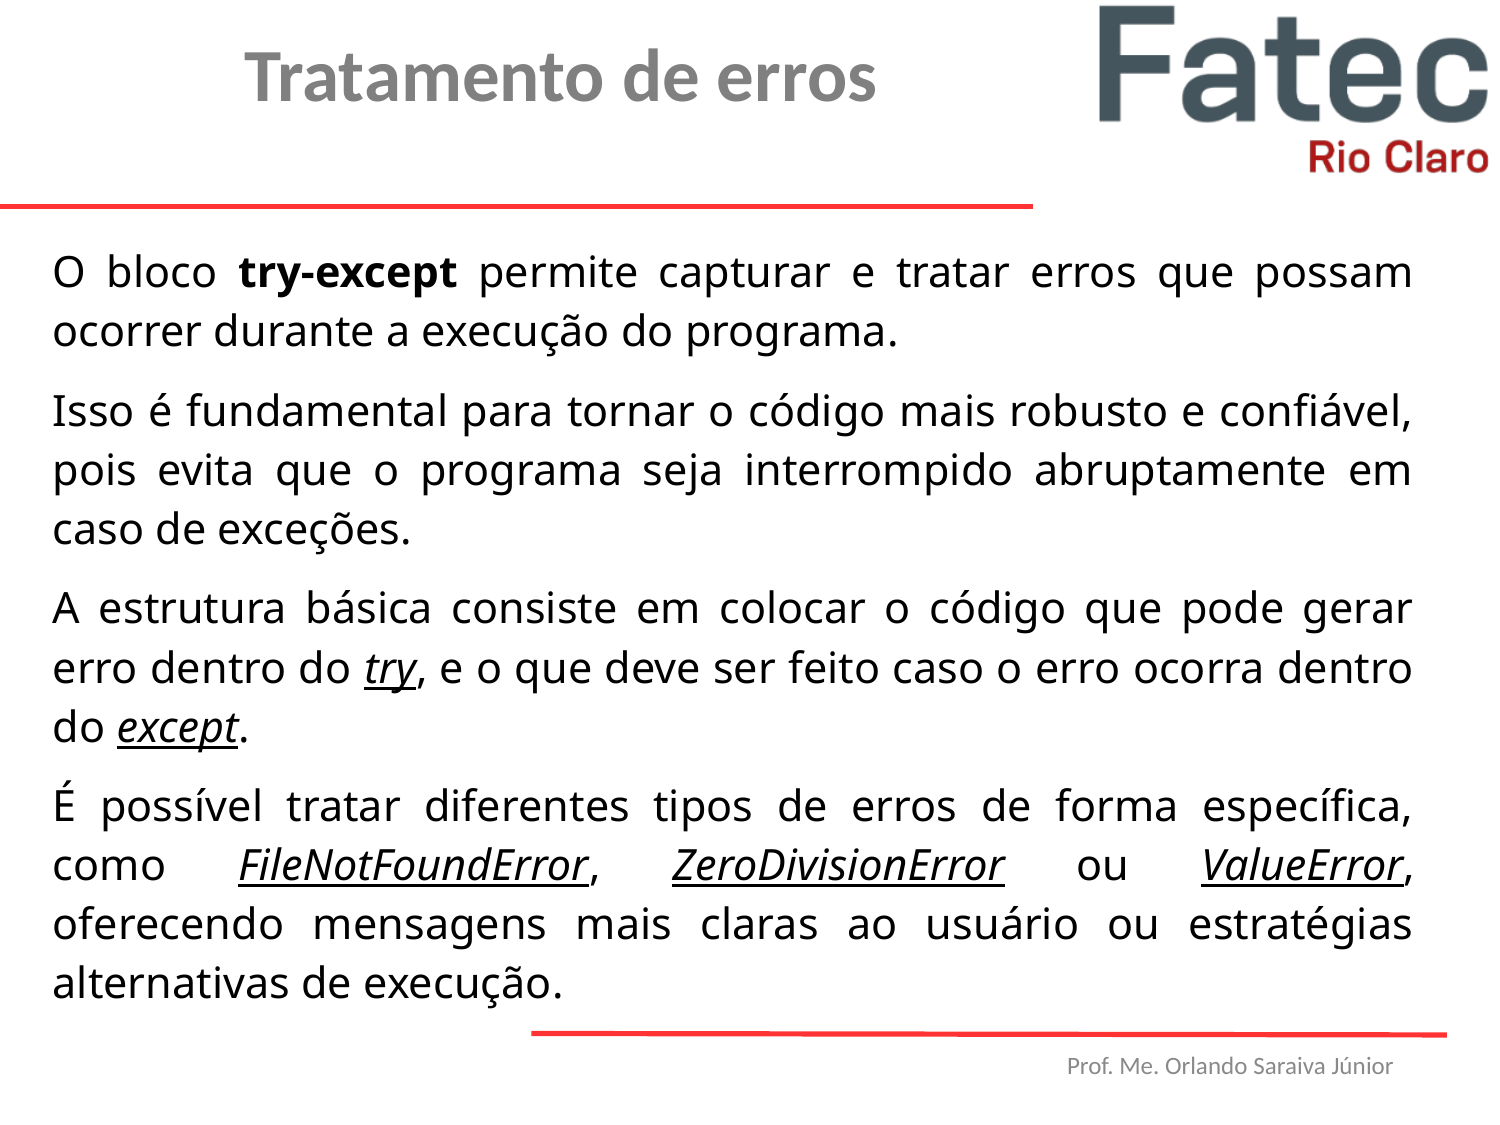

Tratamento de erros
# O bloco try-except permite capturar e tratar erros que possam ocorrer durante a execução do programa.
Isso é fundamental para tornar o código mais robusto e confiável, pois evita que o programa seja interrompido abruptamente em caso de exceções.
A estrutura básica consiste em colocar o código que pode gerar erro dentro do try, e o que deve ser feito caso o erro ocorra dentro do except.
É possível tratar diferentes tipos de erros de forma específica, como FileNotFoundError, ZeroDivisionError ou ValueError, oferecendo mensagens mais claras ao usuário ou estratégias alternativas de execução.